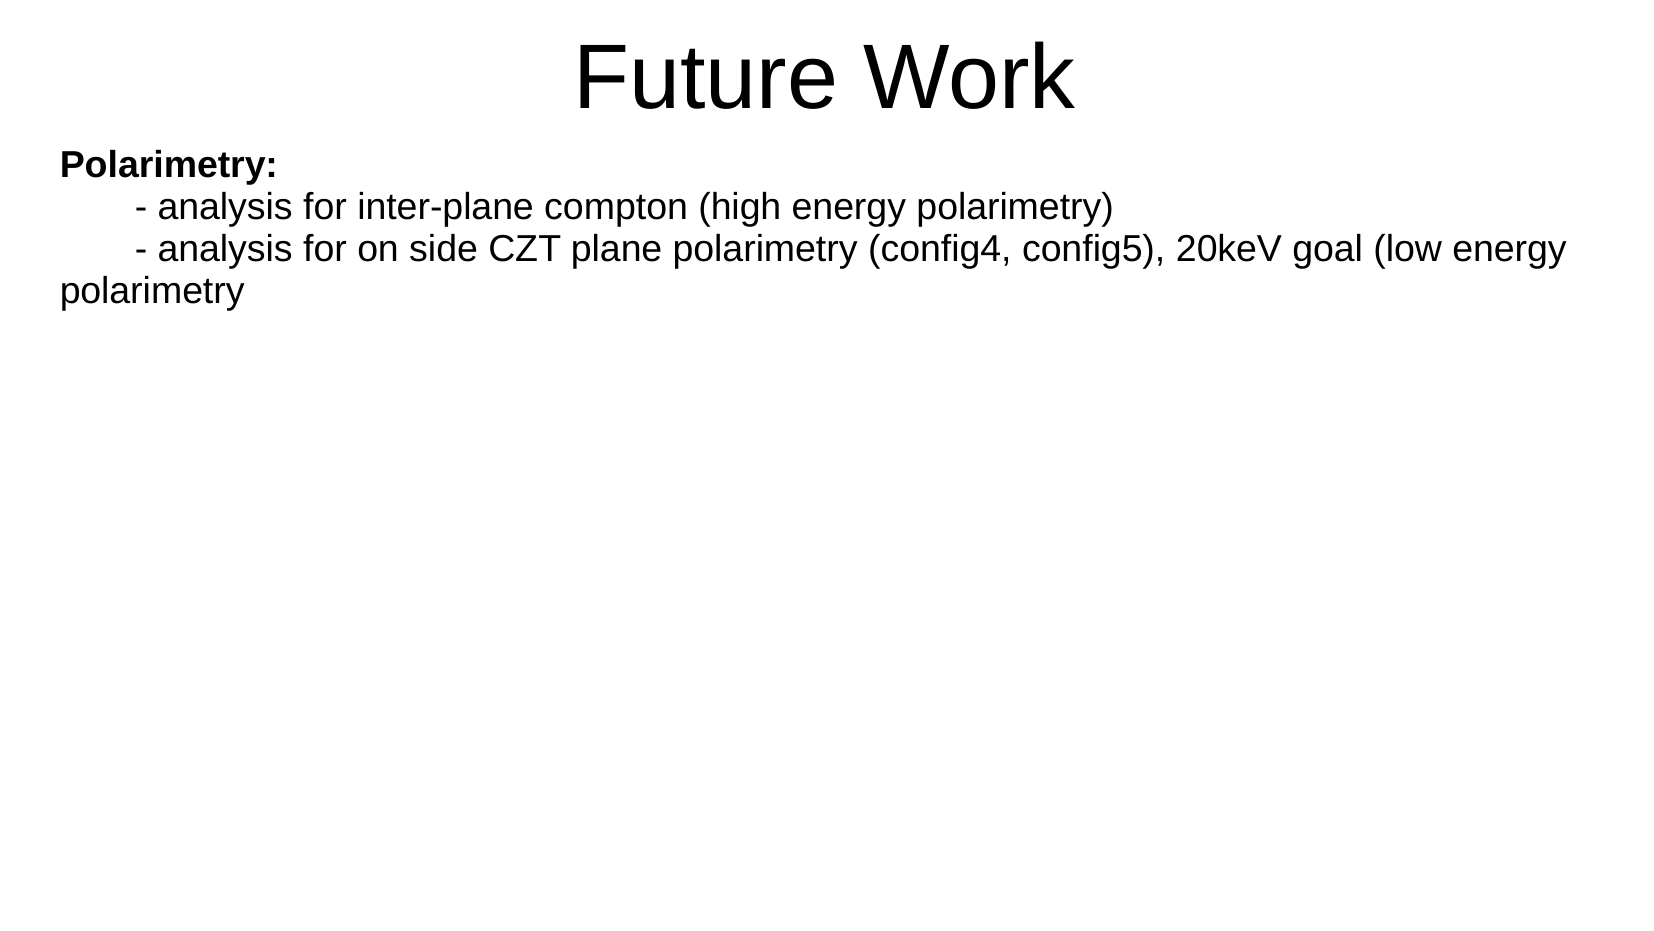

# Future Work
Polarimetry:
	- analysis for inter-plane compton (high energy polarimetry)
	- analysis for on side CZT plane polarimetry (config4, config5), 20keV goal (low energy polarimetry